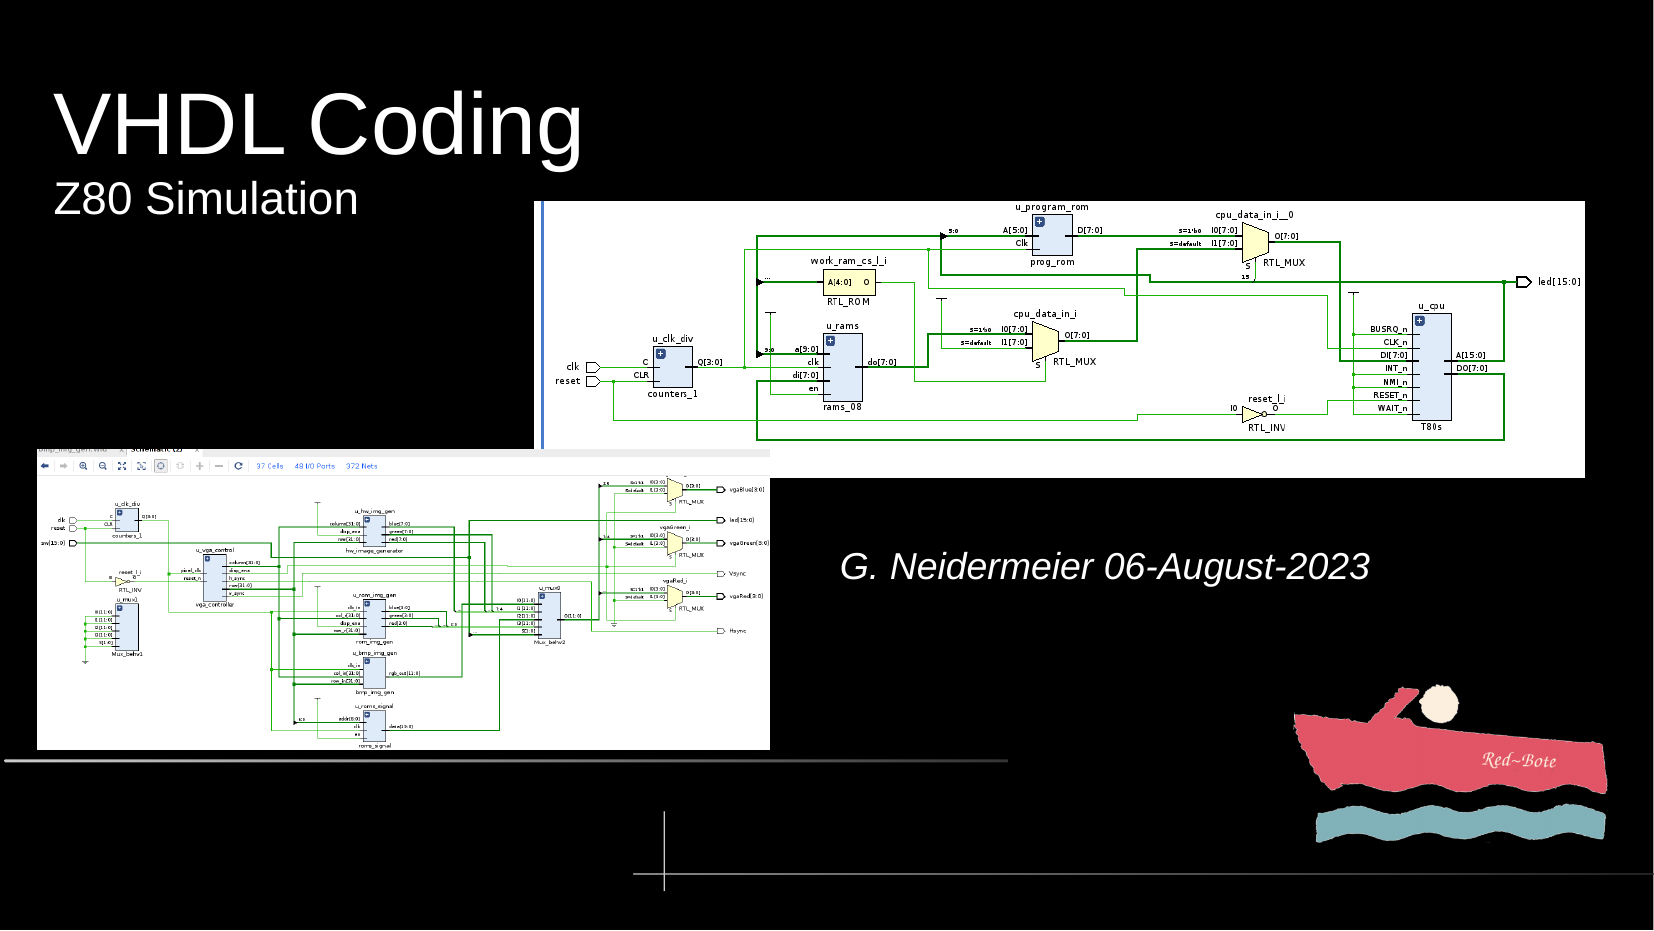

# VHDL Coding Z80 Simulation
G. Neidermeier 06-August-2023